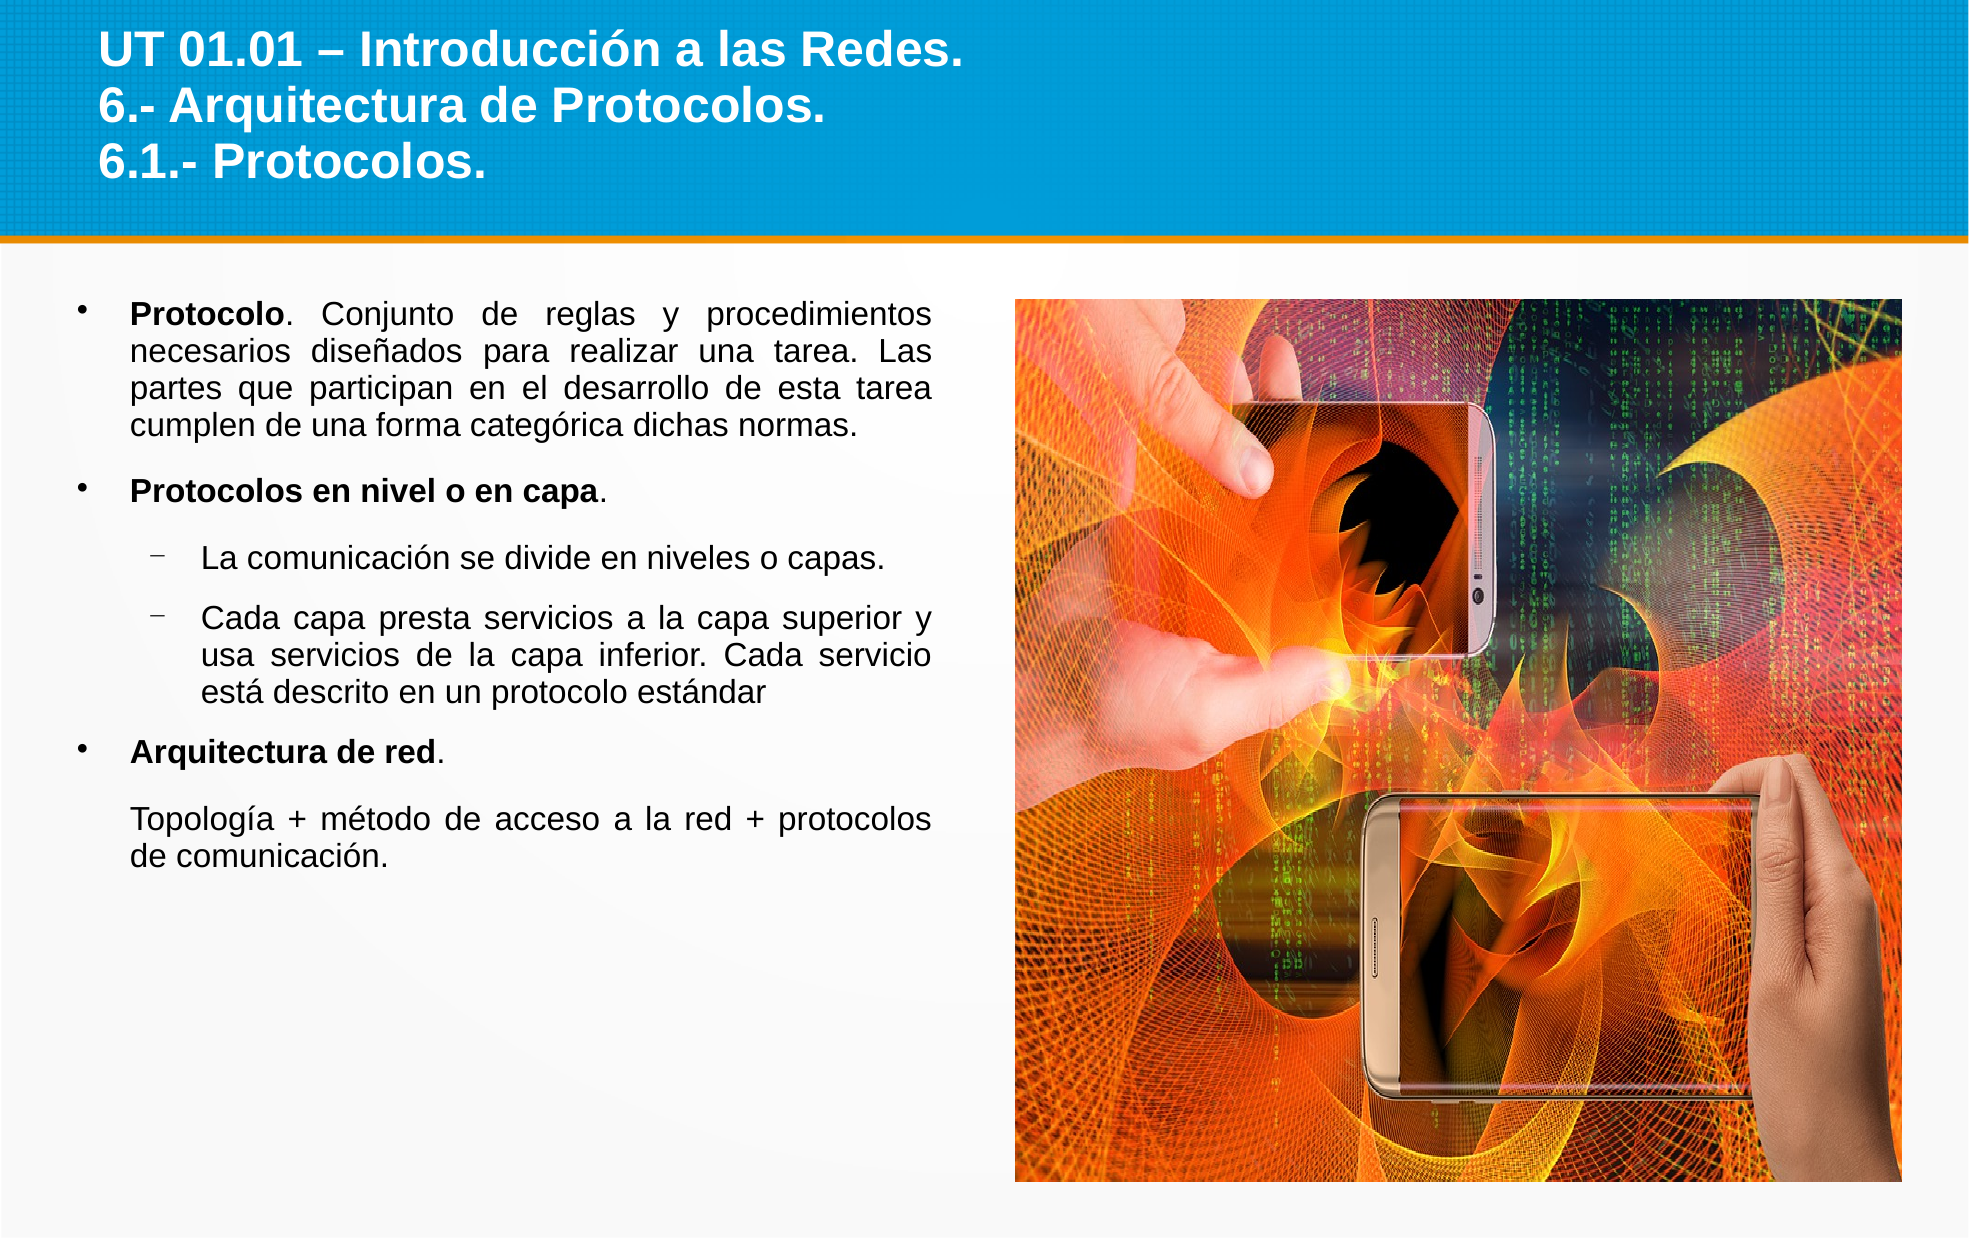

# UT 01.01 – Introducción a las Redes. 6.- Arquitectura de Protocolos. 6.1.- Protocolos.
Protocolo. Conjunto de reglas y procedimientos necesarios diseñados para realizar una tarea. Las partes que participan en el desarrollo de esta tarea cumplen de una forma categórica dichas normas.
Protocolos en nivel o en capa.
La comunicación se divide en niveles o capas.
Cada capa presta servicios a la capa superior y usa servicios de la capa inferior. Cada servicio está descrito en un protocolo estándar
Arquitectura de red.
Topología + método de acceso a la red + protocolos de comunicación.